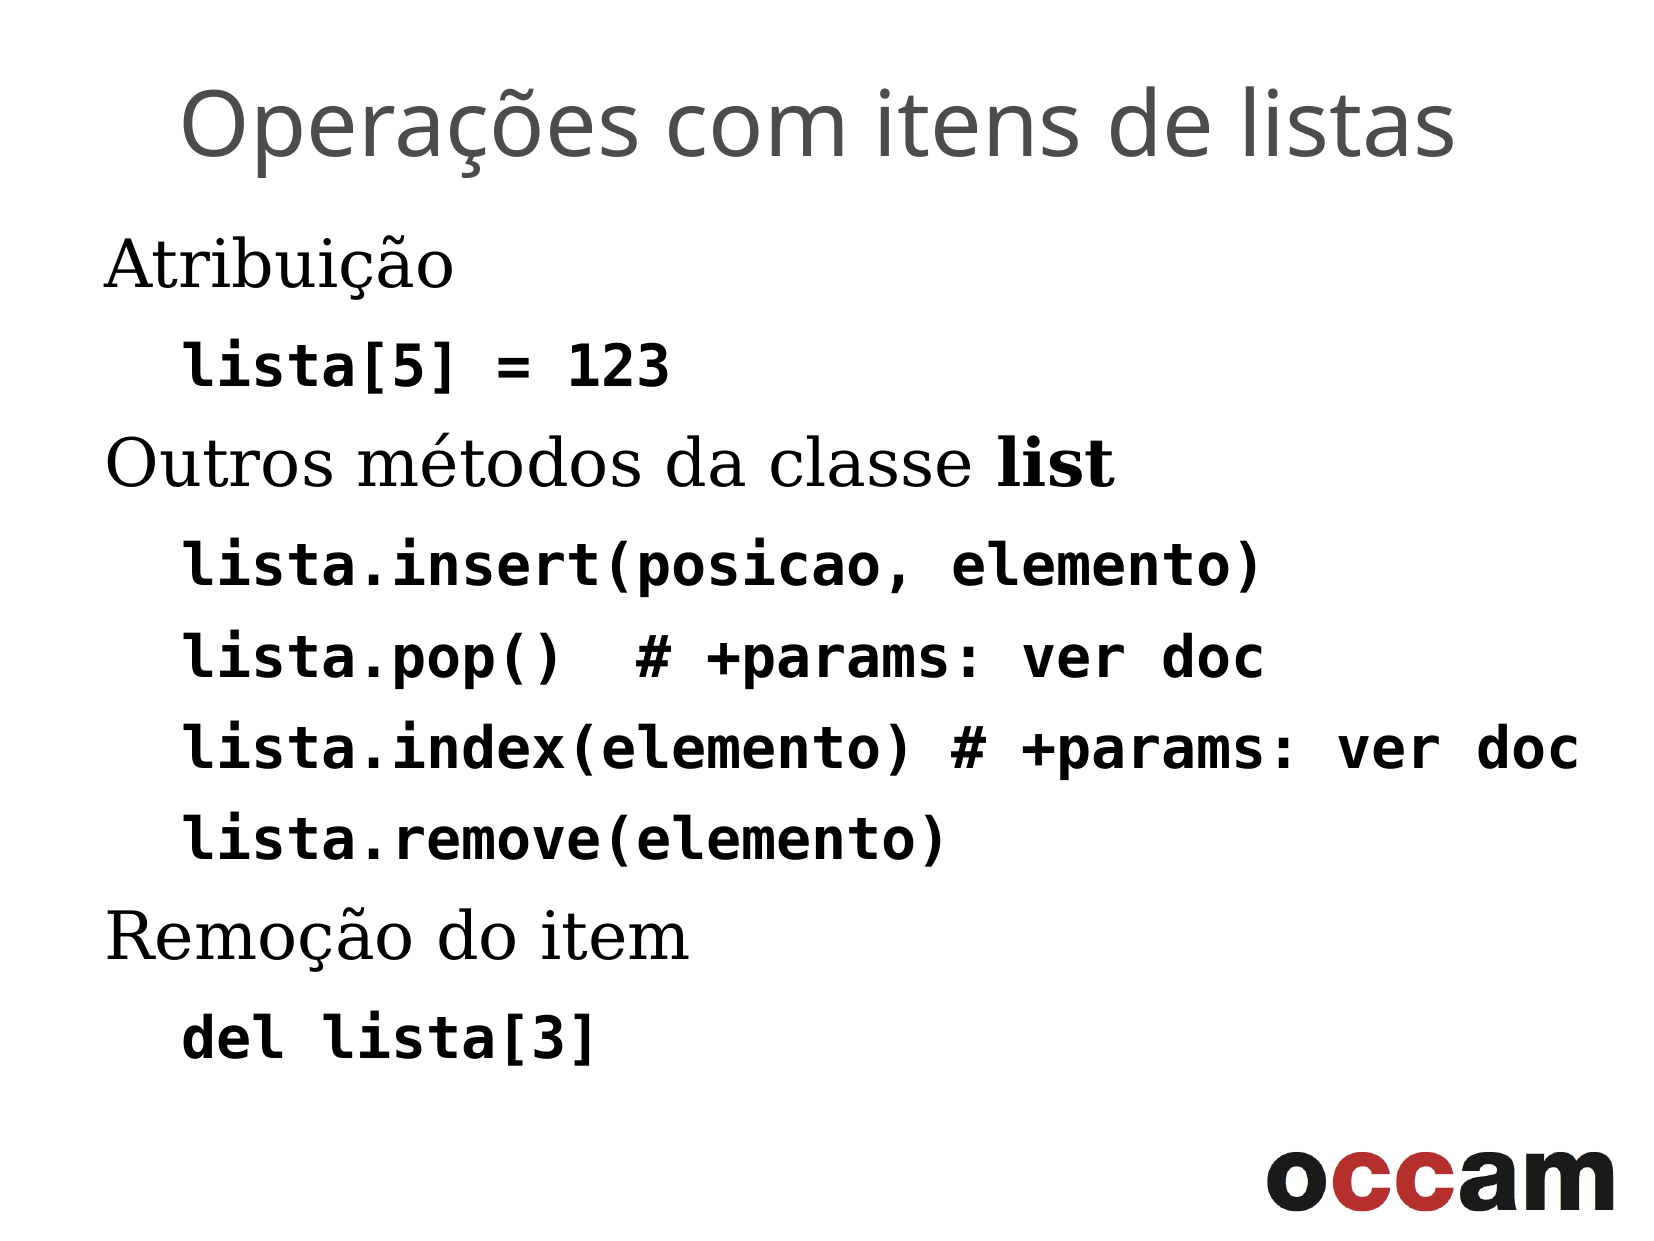

# Operações com itens de listas
Atribuição
lista[5] = 123
Outros métodos da classe list
lista.insert(posicao, elemento)
lista.pop() # +params: ver doc
lista.index(elemento) # +params: ver doc
lista.remove(elemento)
Remoção do item
del lista[3]